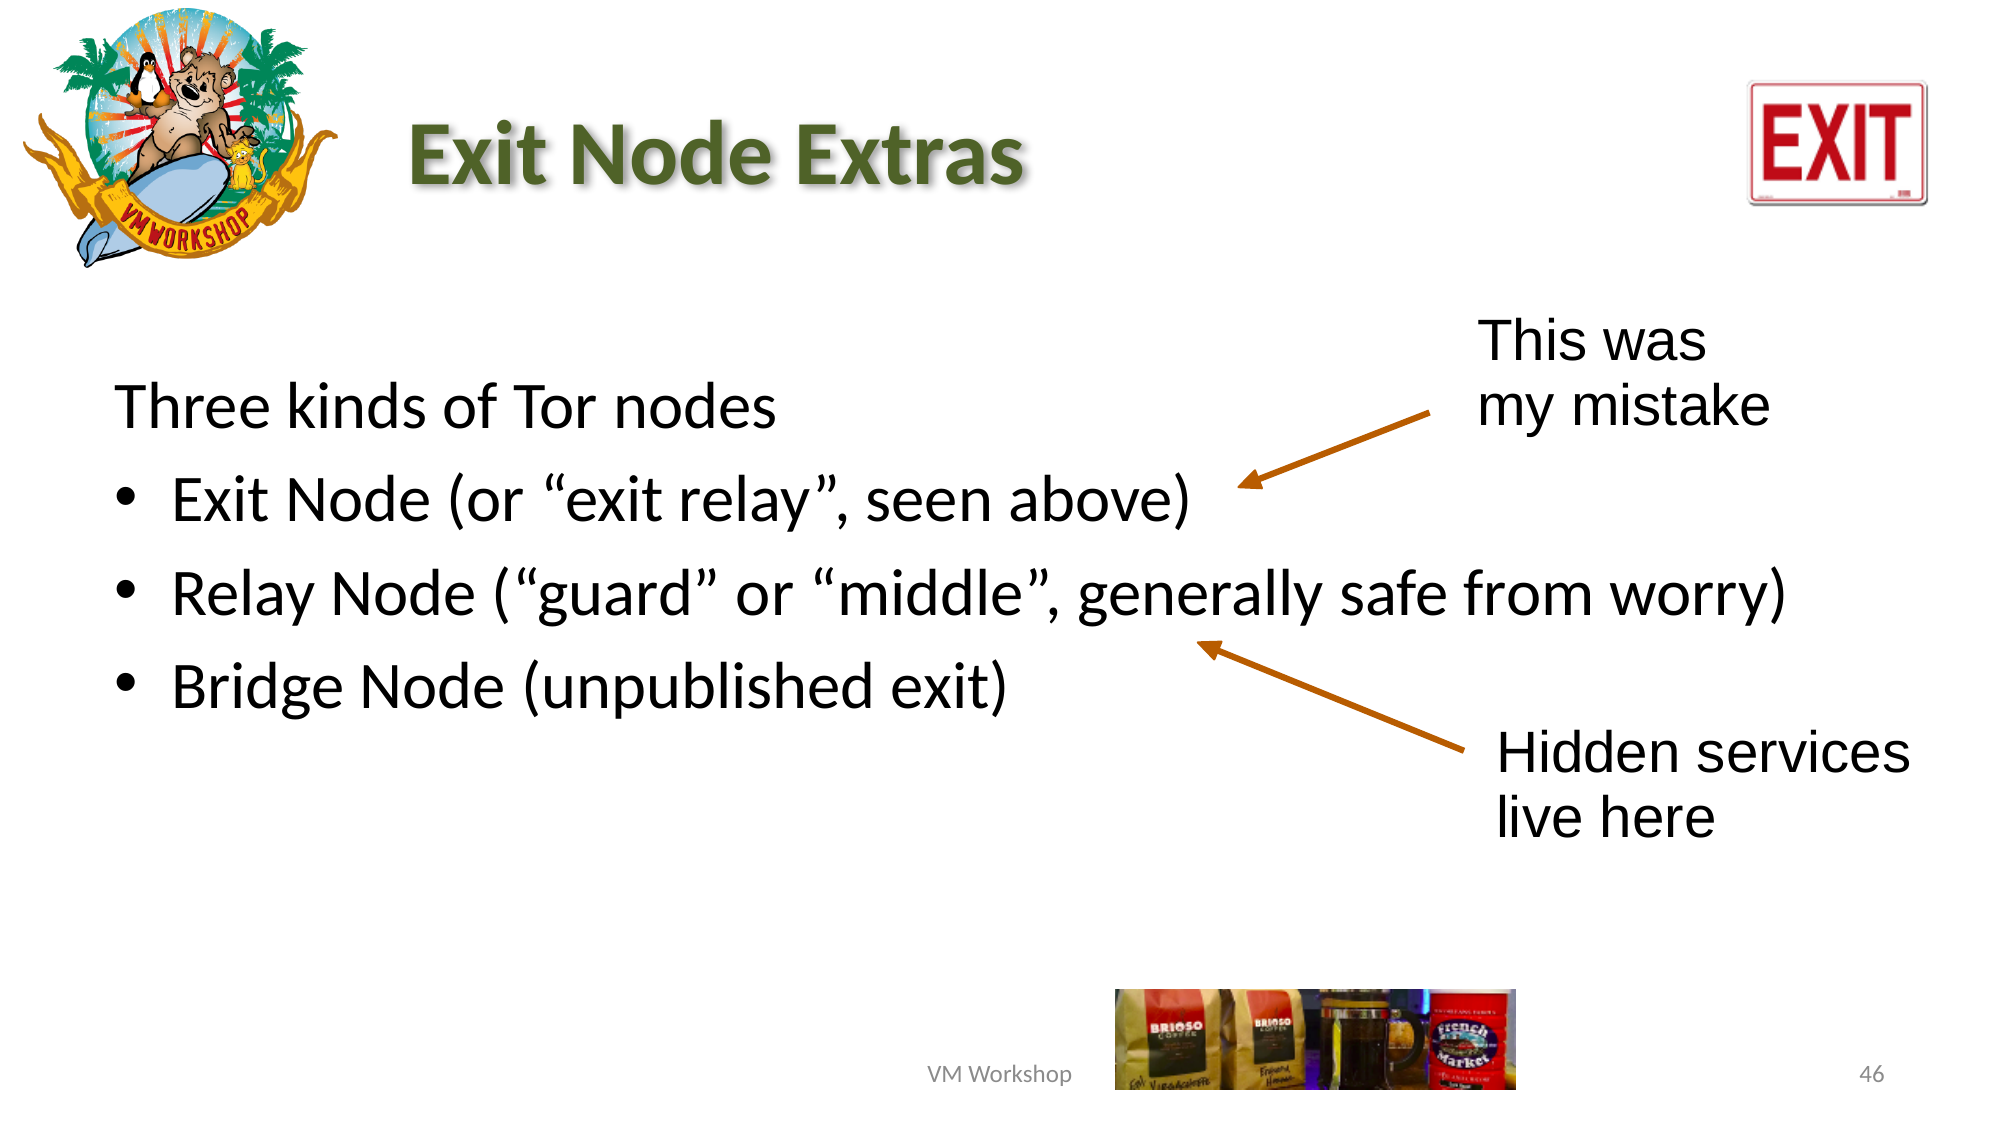

Exit Node Extras
# Three kinds of Tor nodes
Exit Node (or “exit relay”, seen above)
Relay Node (“guard” or “middle”, generally safe from worry)
Bridge Node (unpublished exit)
This was
my mistake
Hidden services
live here
VM Workshop
46